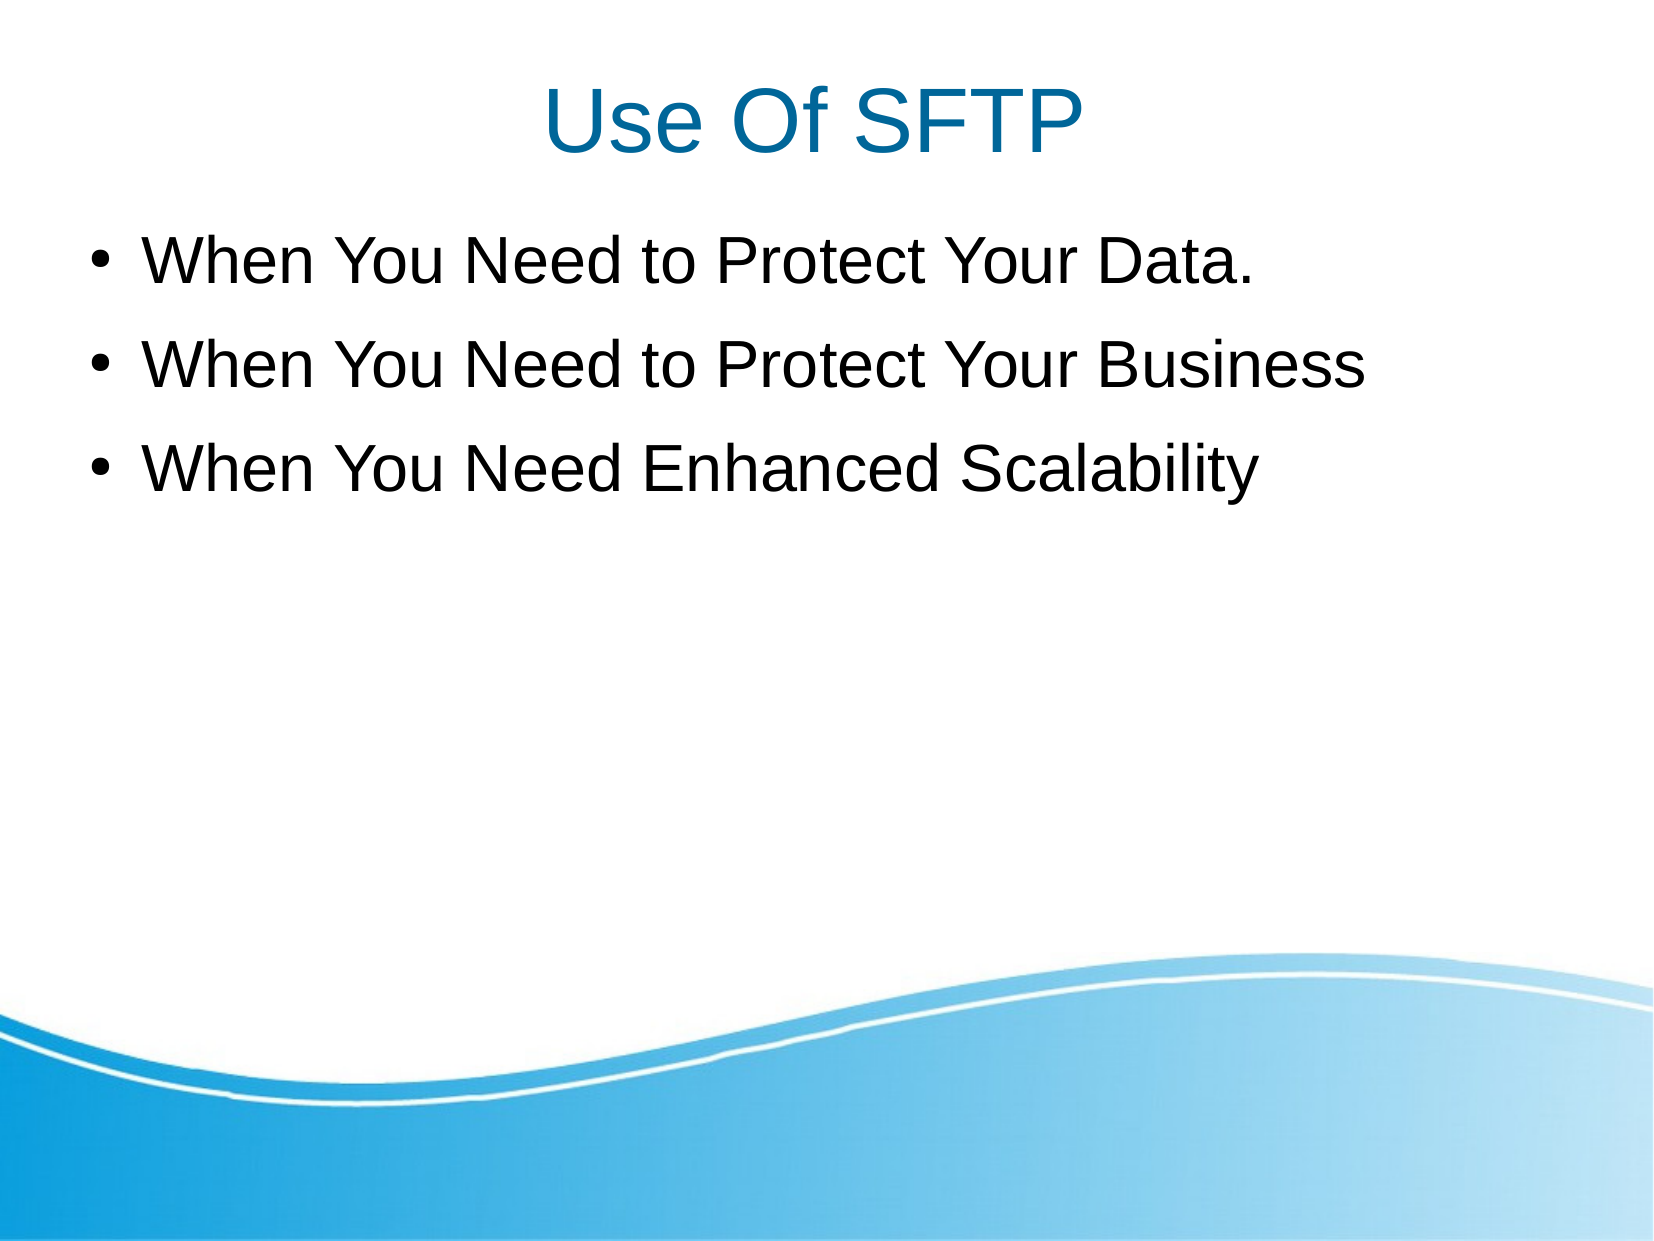

# Use Of SFTP
When You Need to Protect Your Data.
When You Need to Protect Your Business
When You Need Enhanced Scalability